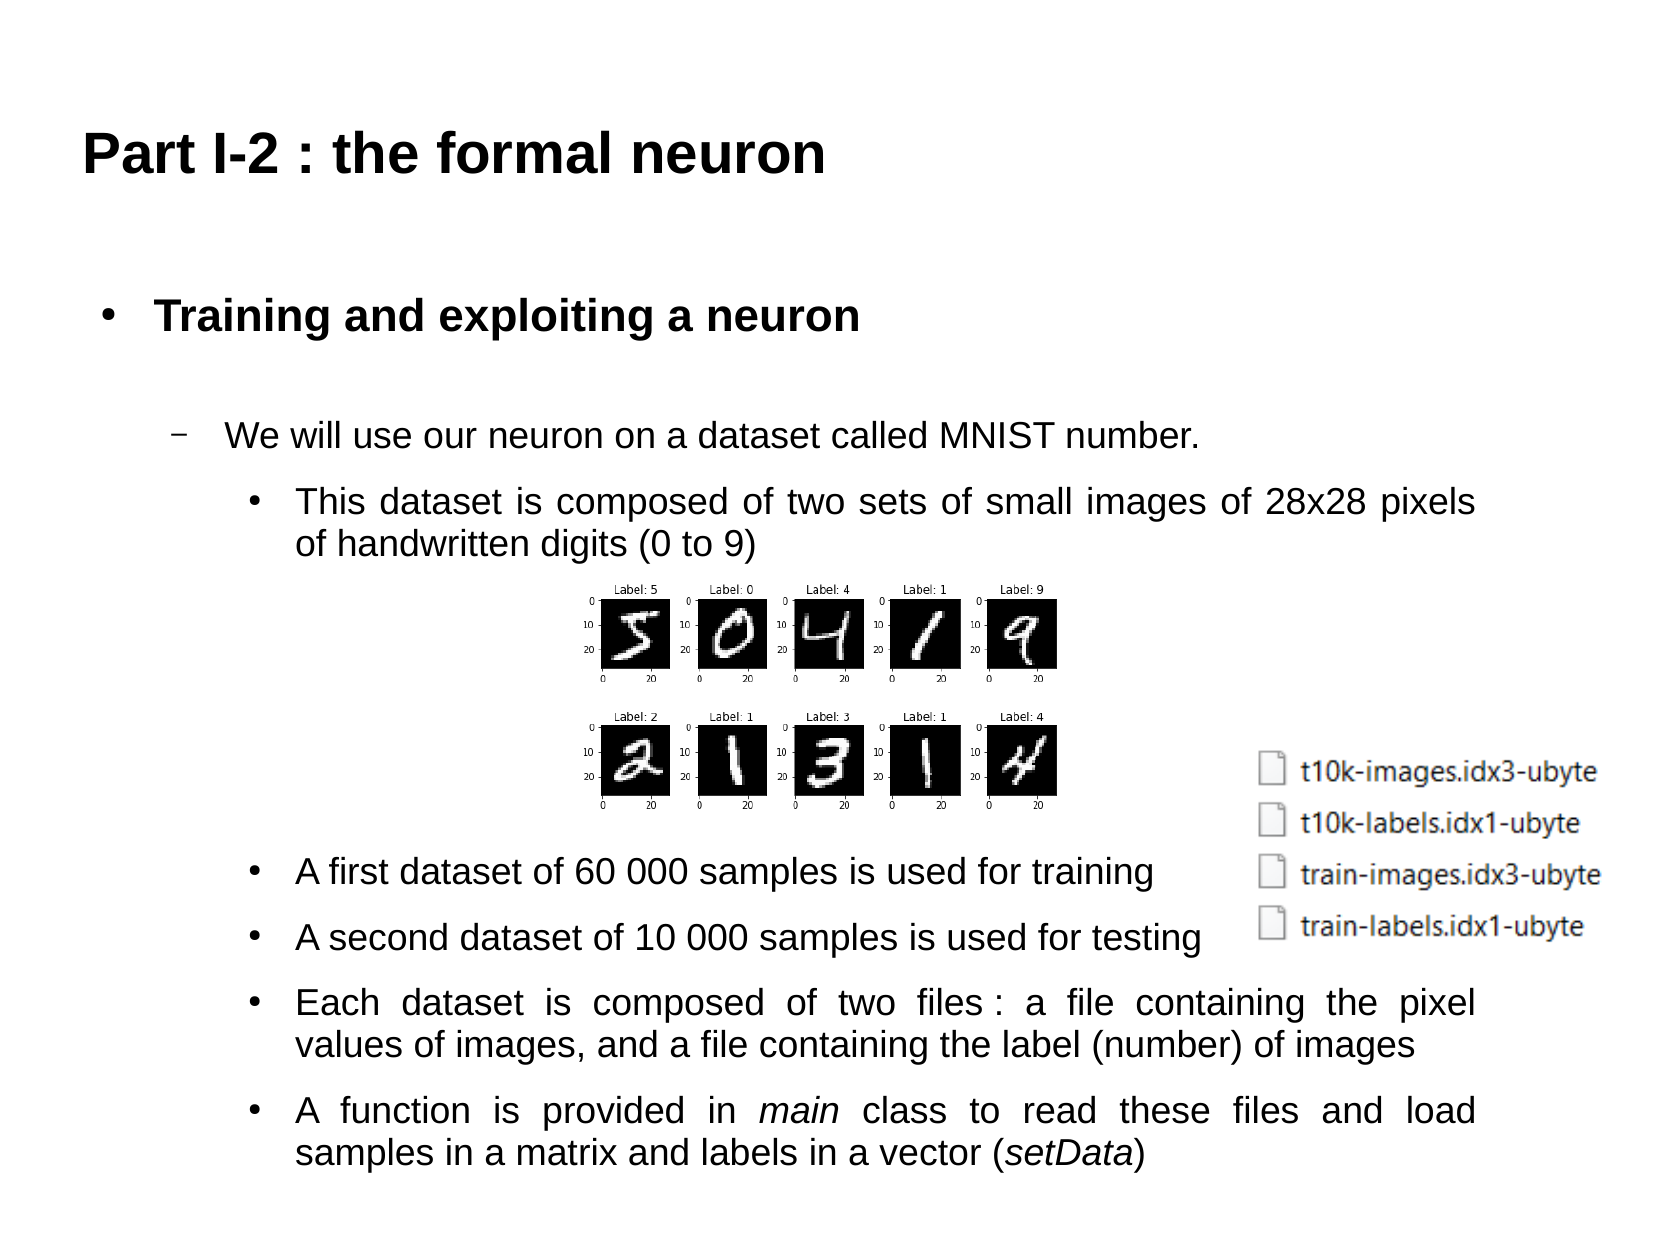

# Part I-2 : the formal neuron
Training and exploiting a neuron
We will use our neuron on a dataset called MNIST number.
This dataset is composed of two sets of small images of 28x28 pixels of handwritten digits (0 to 9)
A first dataset of 60 000 samples is used for training
A second dataset of 10 000 samples is used for testing
Each dataset is composed of two files : a file containing the pixel values of images, and a file containing the label (number) of images
A function is provided in main class to read these files and load samples in a matrix and labels in a vector (setData)